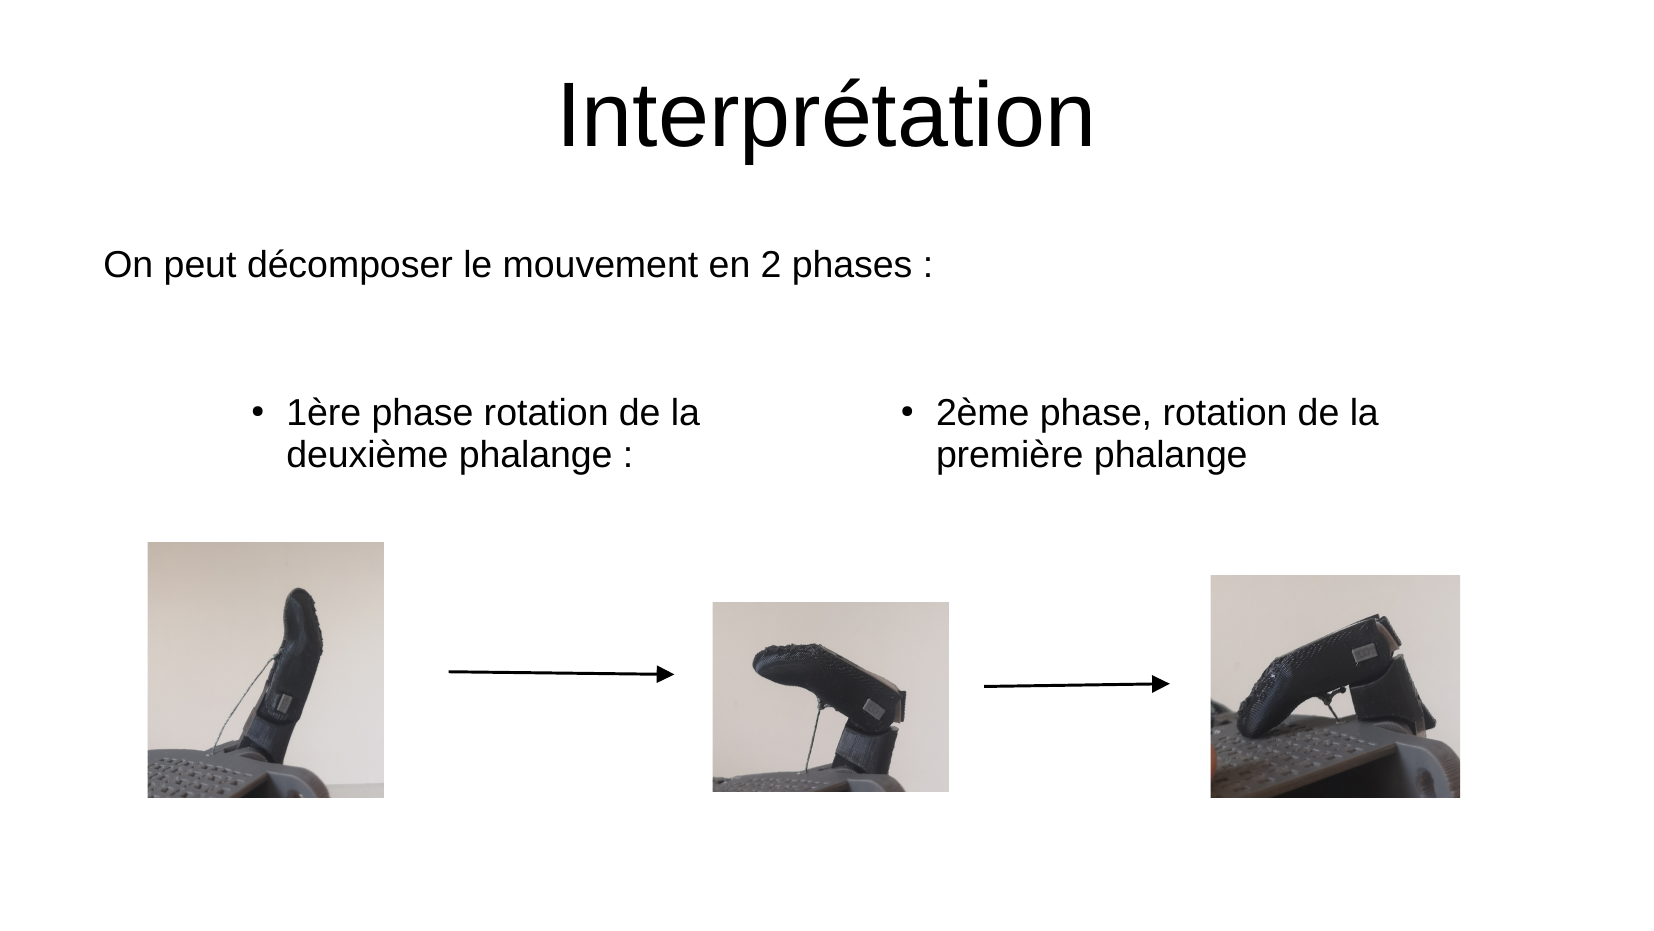

# Interprétation
On peut décomposer le mouvement en 2 phases :
1ère phase rotation de la deuxième phalange :
2ème phase, rotation de la première phalange